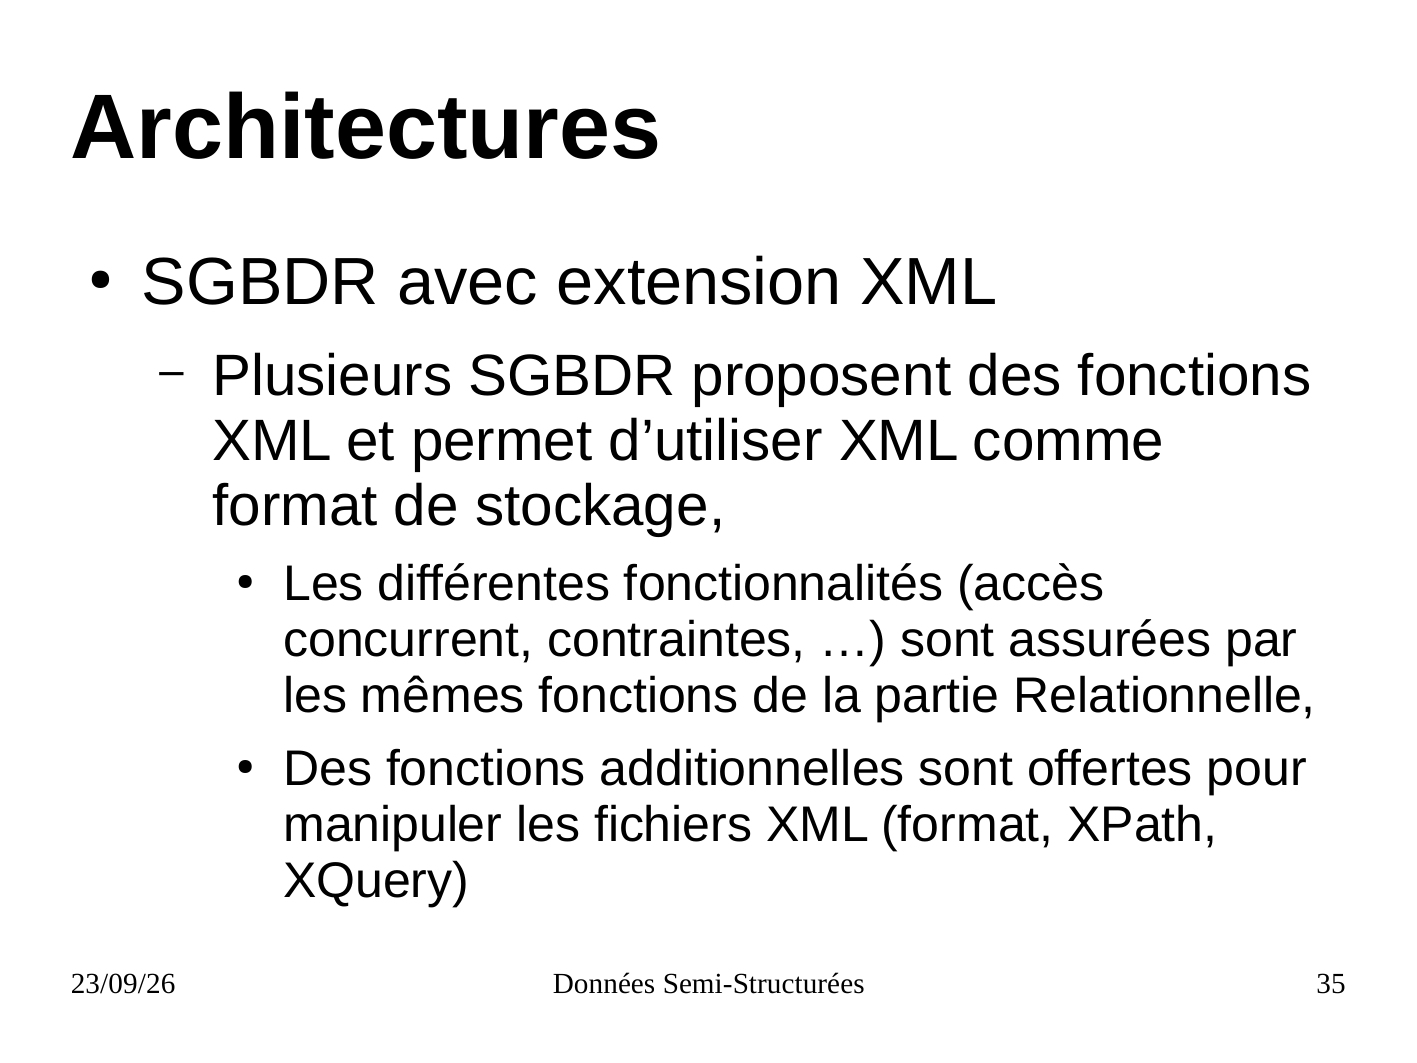

# Architectures
SGBDR avec extension XML
Plusieurs SGBDR proposent des fonctions XML et permet d’utiliser XML comme format de stockage,
Les différentes fonctionnalités (accès concurrent, contraintes, …) sont assurées par les mêmes fonctions de la partie Relationnelle,
Des fonctions additionnelles sont offertes pour manipuler les fichiers XML (format, XPath, XQuery)
Données Semi-Structurées
35